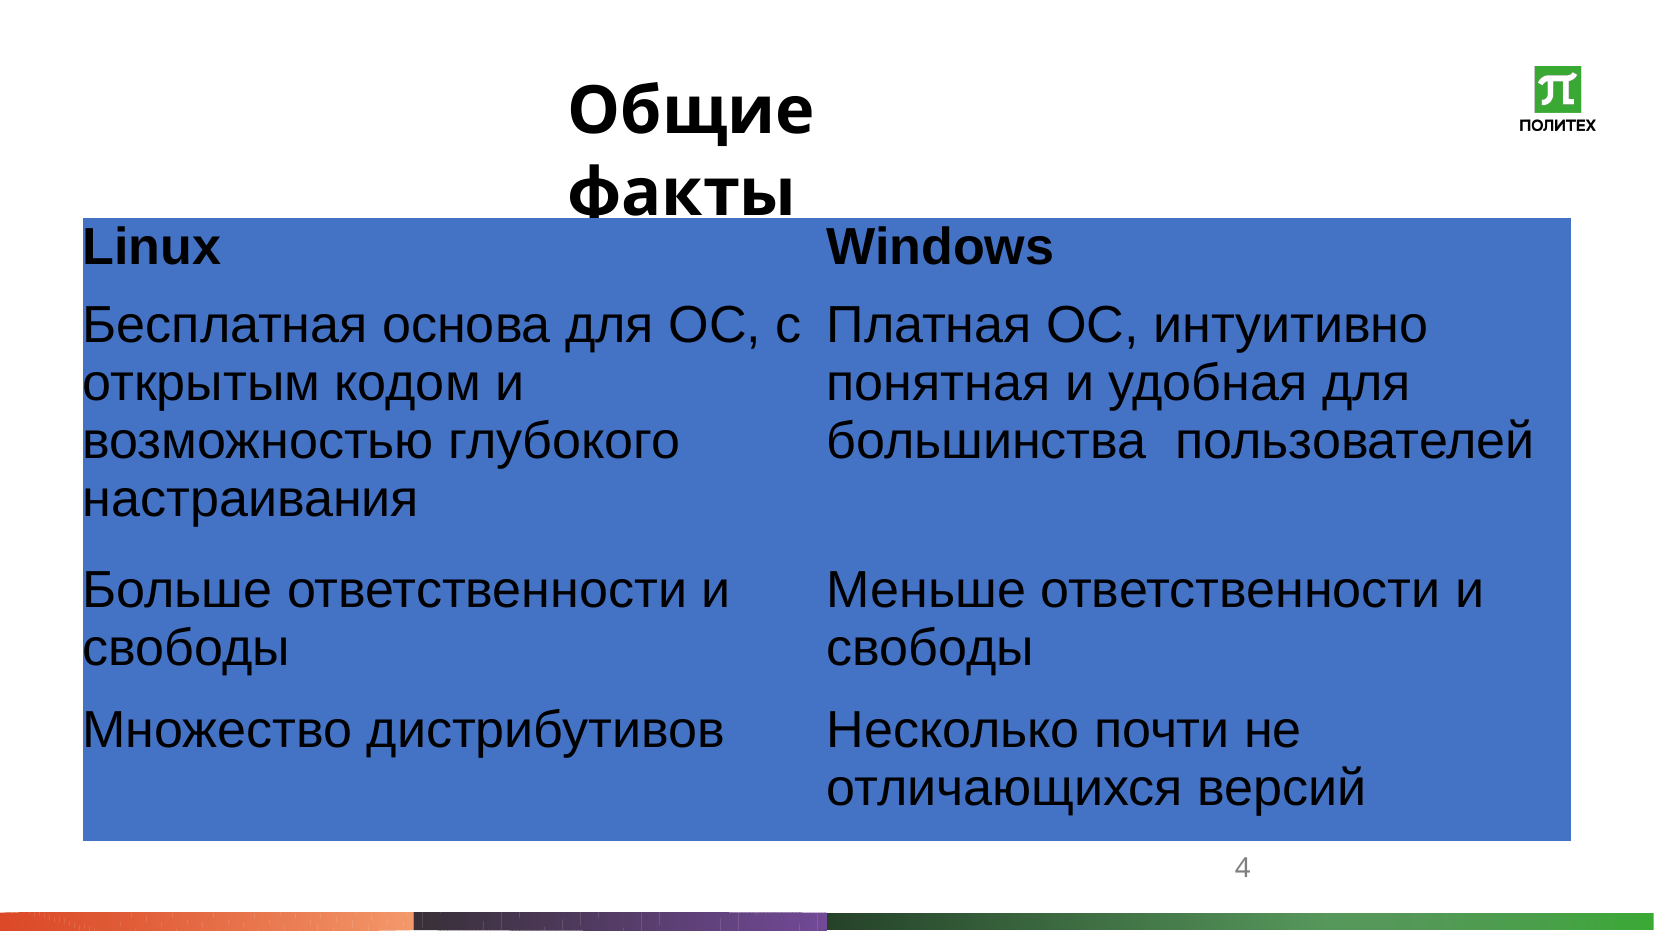

Общие факты
| Linux | Windows |
| --- | --- |
| Бесплатная основа для ОС, с открытым кодом и возможностью глубокого настраивания | Платная ОС, интуитивно понятная и удобная для большинства пользователей |
| Больше ответственности и свободы | Меньше ответственности и свободы |
| Множество дистрибутивов | Несколько почти не отличающихся версий |